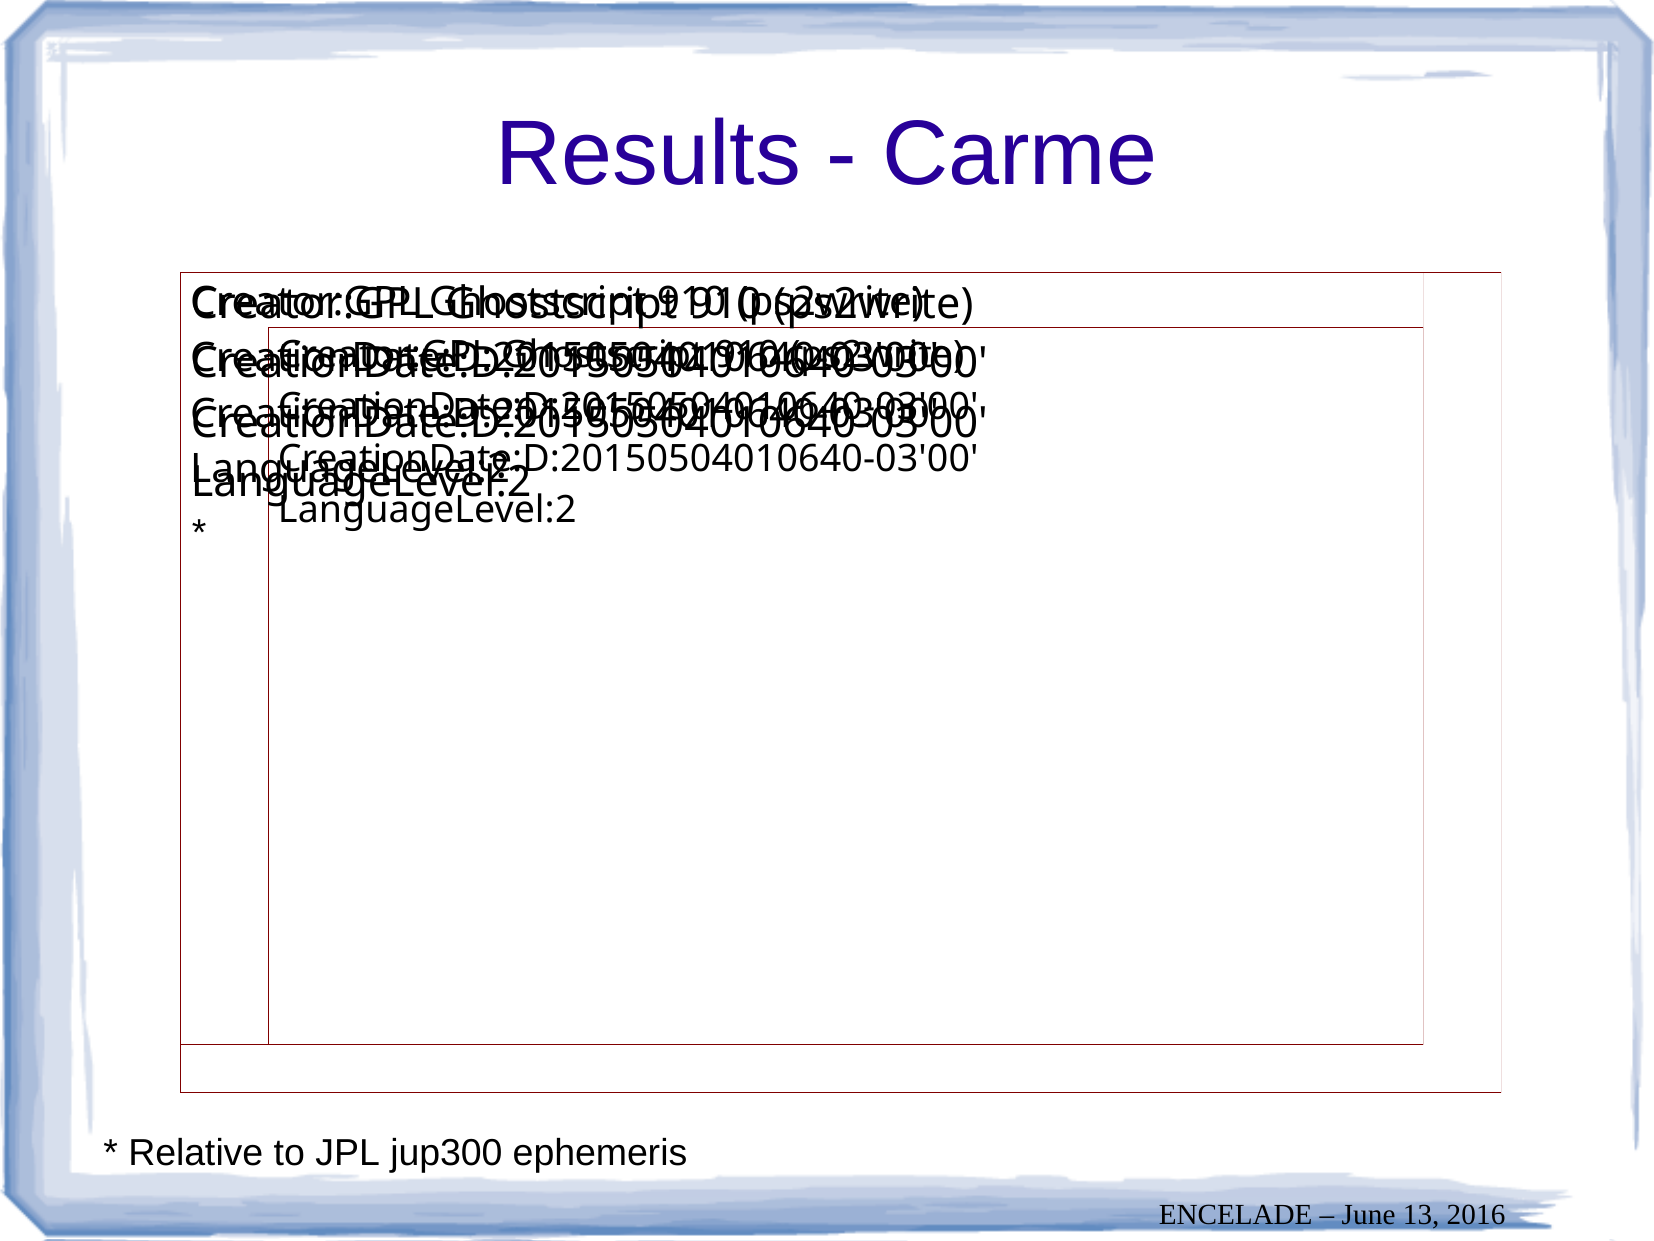

# Results - Carme
*
* Relative to JPL jup300 ephemeris